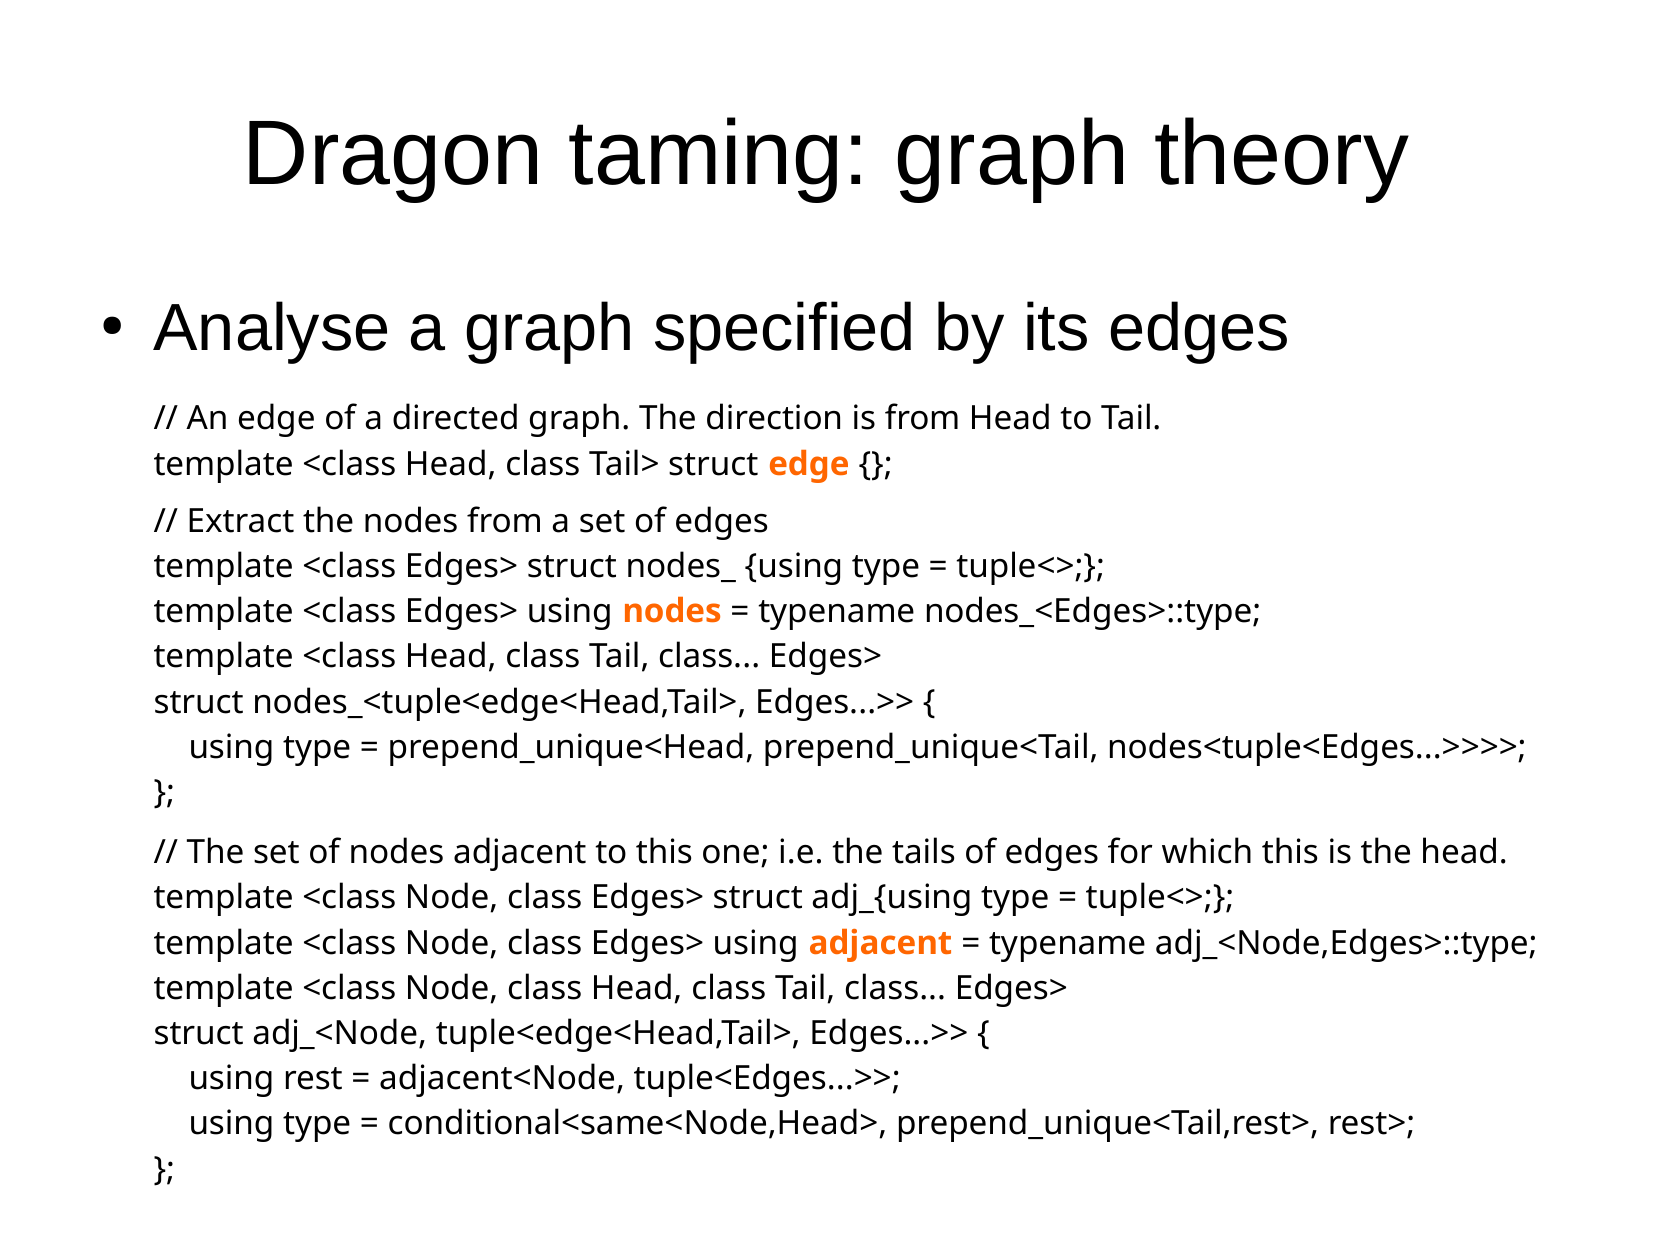

# Dragon taming: graph theory
Analyse a graph specified by its edges
// An edge of a directed graph. The direction is from Head to Tail.
template <class Head, class Tail> struct edge {};
// Extract the nodes from a set of edges
template <class Edges> struct nodes_ {using type = tuple<>;};
template <class Edges> using nodes = typename nodes_<Edges>::type;
template <class Head, class Tail, class... Edges>
struct nodes_<tuple<edge<Head,Tail>, Edges...>> {
 using type = prepend_unique<Head, prepend_unique<Tail, nodes<tuple<Edges...>>>>;
};
// The set of nodes adjacent to this one; i.e. the tails of edges for which this is the head.
template <class Node, class Edges> struct adj_{using type = tuple<>;};
template <class Node, class Edges> using adjacent = typename adj_<Node,Edges>::type;
template <class Node, class Head, class Tail, class... Edges>
struct adj_<Node, tuple<edge<Head,Tail>, Edges...>> {
 using rest = adjacent<Node, tuple<Edges...>>;
 using type = conditional<same<Node,Head>, prepend_unique<Tail,rest>, rest>;
};